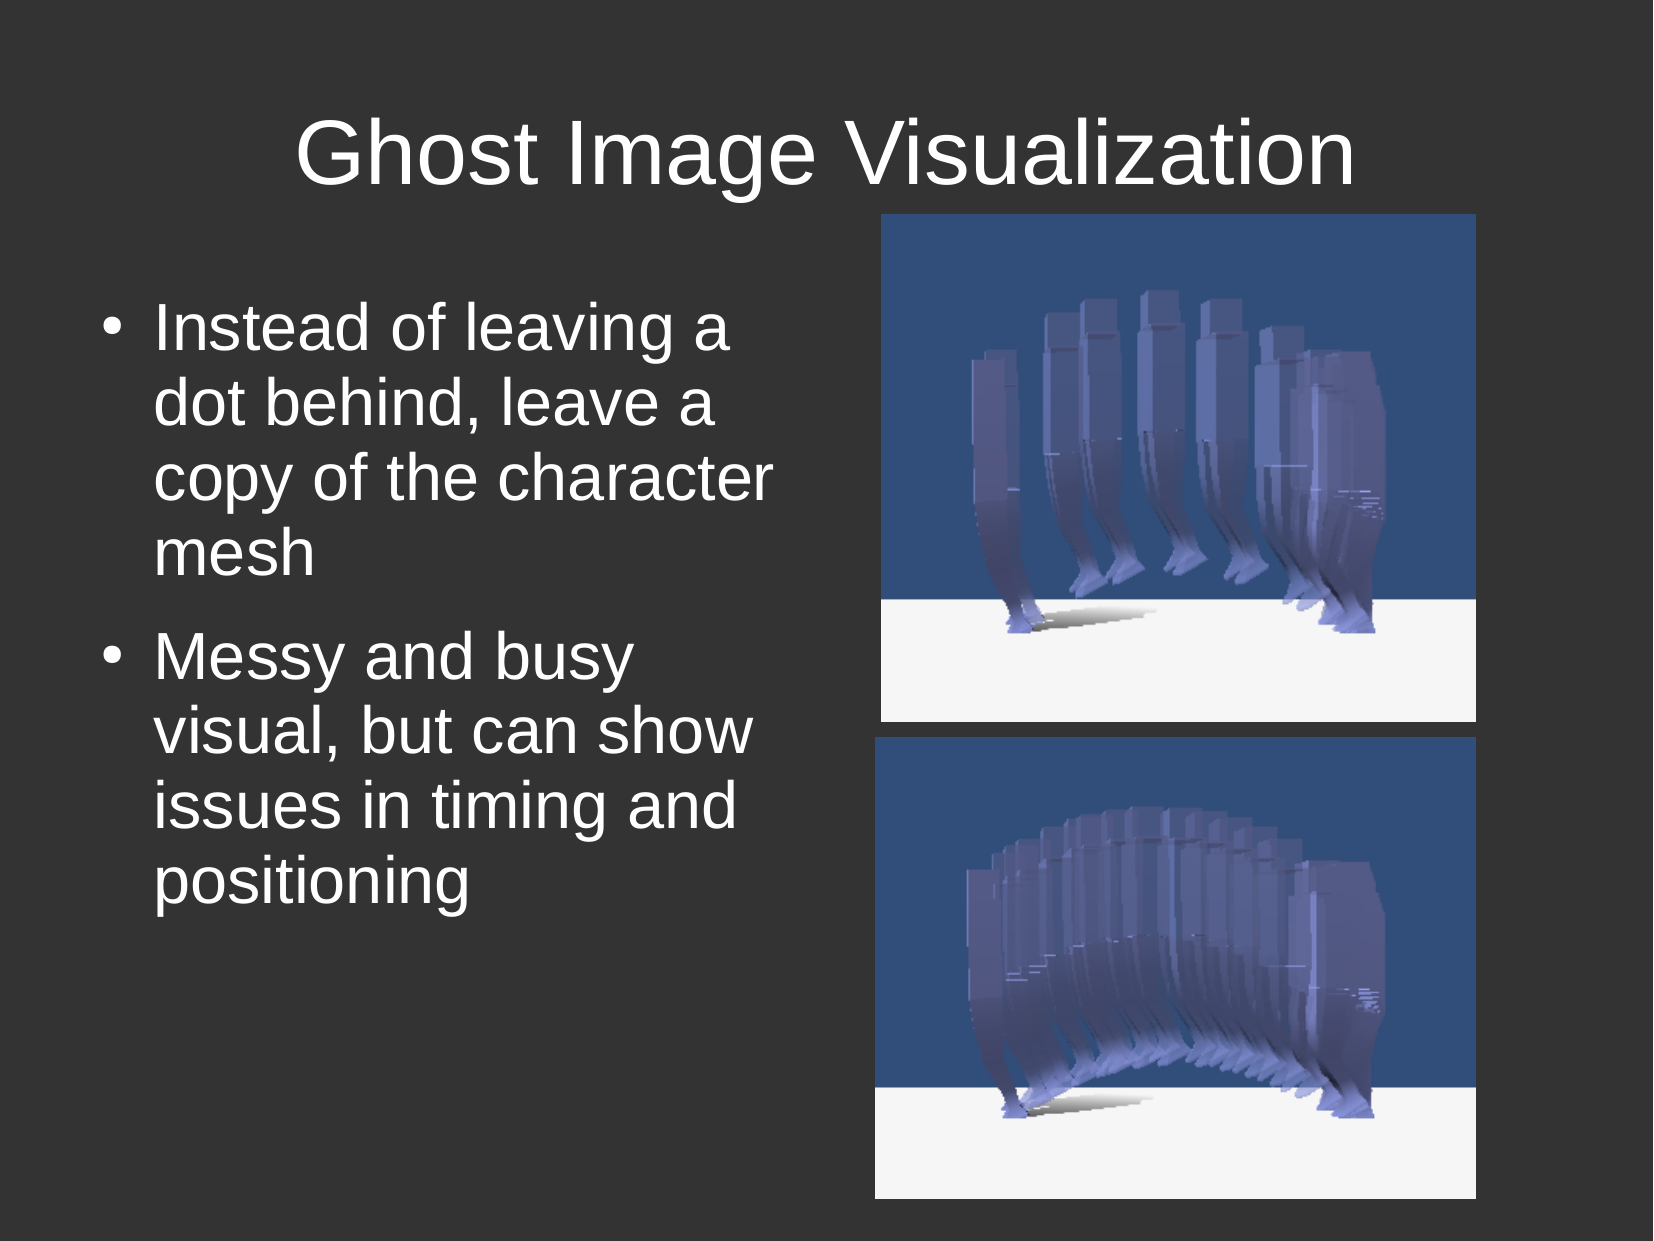

# Ghost Image Visualization
Instead of leaving a dot behind, leave a copy of the character mesh
Messy and busy visual, but can show issues in timing and positioning